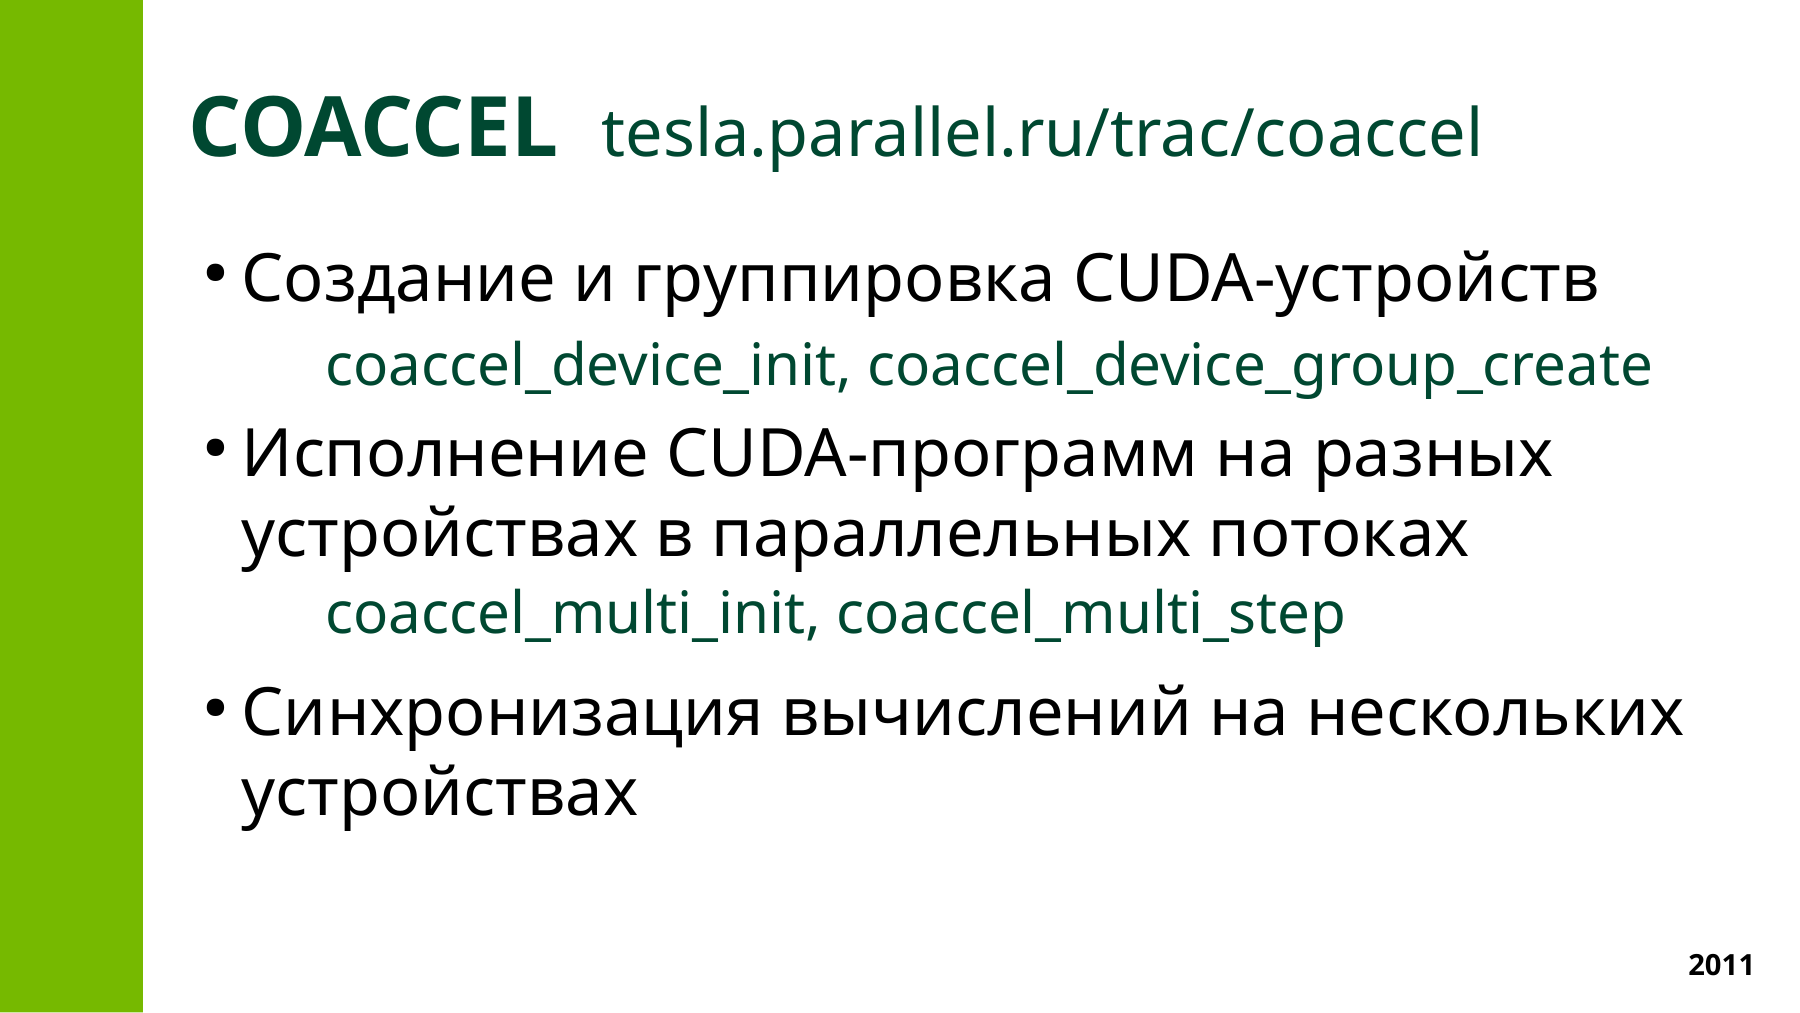

COACCEL tesla.parallel.ru/trac/coaccel
# Создание и группировка CUDA-устройств
coaccel_device_init, coaccel_device_group_create
Исполнение CUDA-программ на разных устройствах в параллельных потоках
coaccel_multi_init, coaccel_multi_step
Синхронизация вычислений на нескольких устройствах